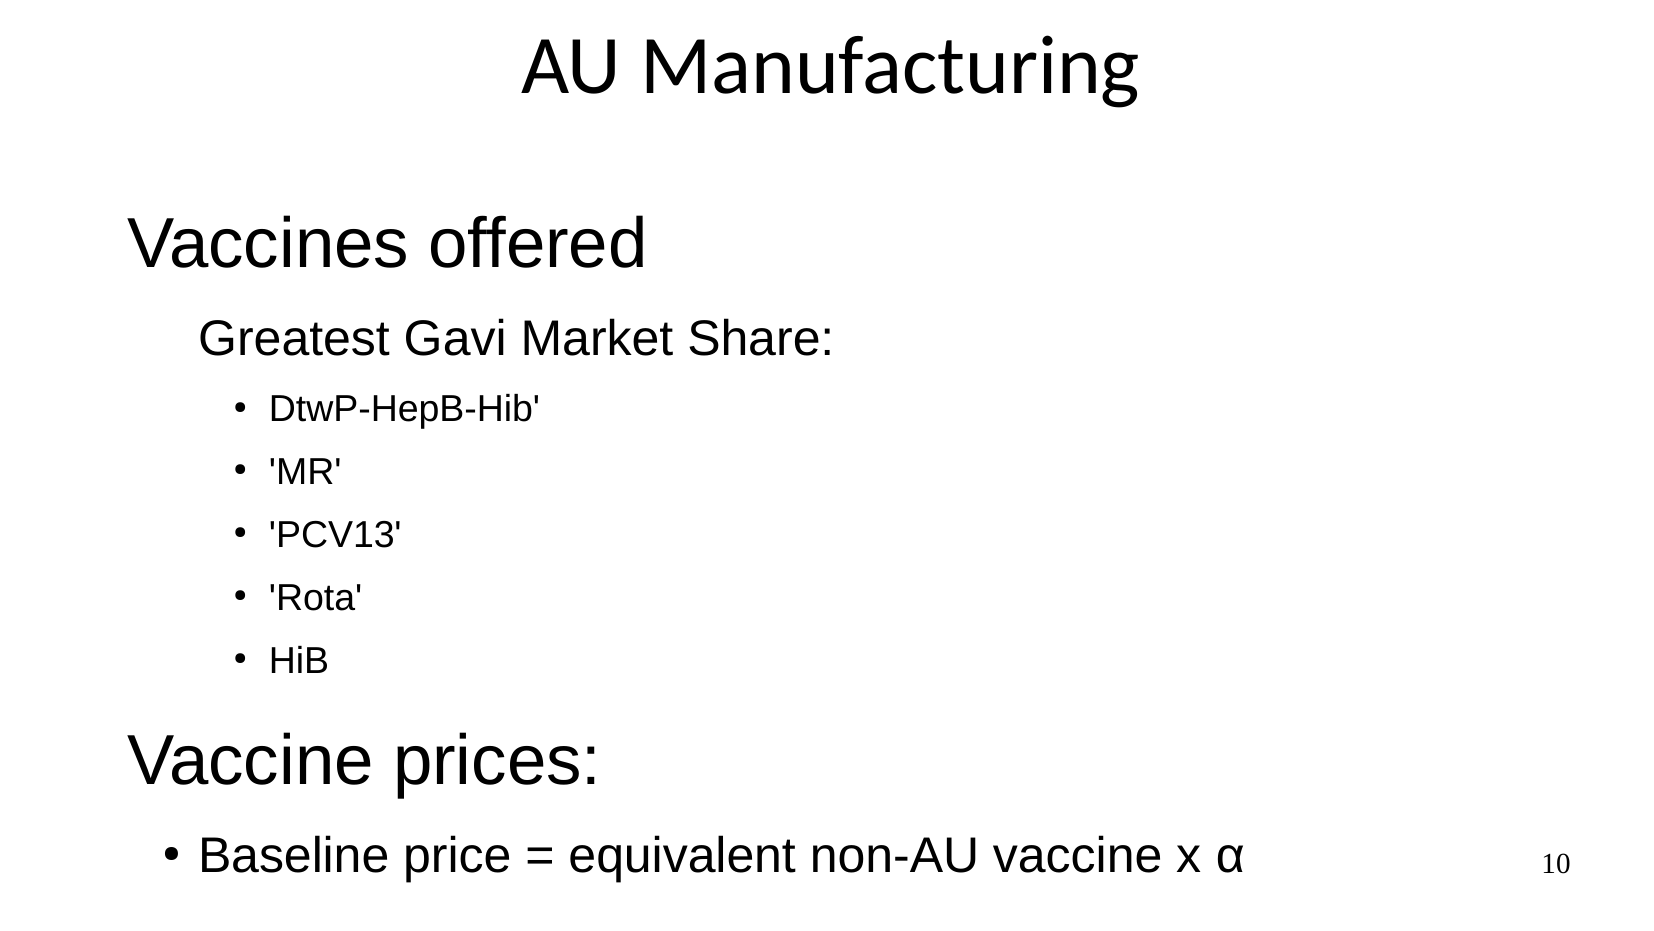

# AU Manufacturing
Vaccines offered
Greatest Gavi Market Share:
DtwP-HepB-Hib'
'MR'
'PCV13'
'Rota'
HiB
Vaccine prices:
Baseline price = equivalent non-AU vaccine x α
10